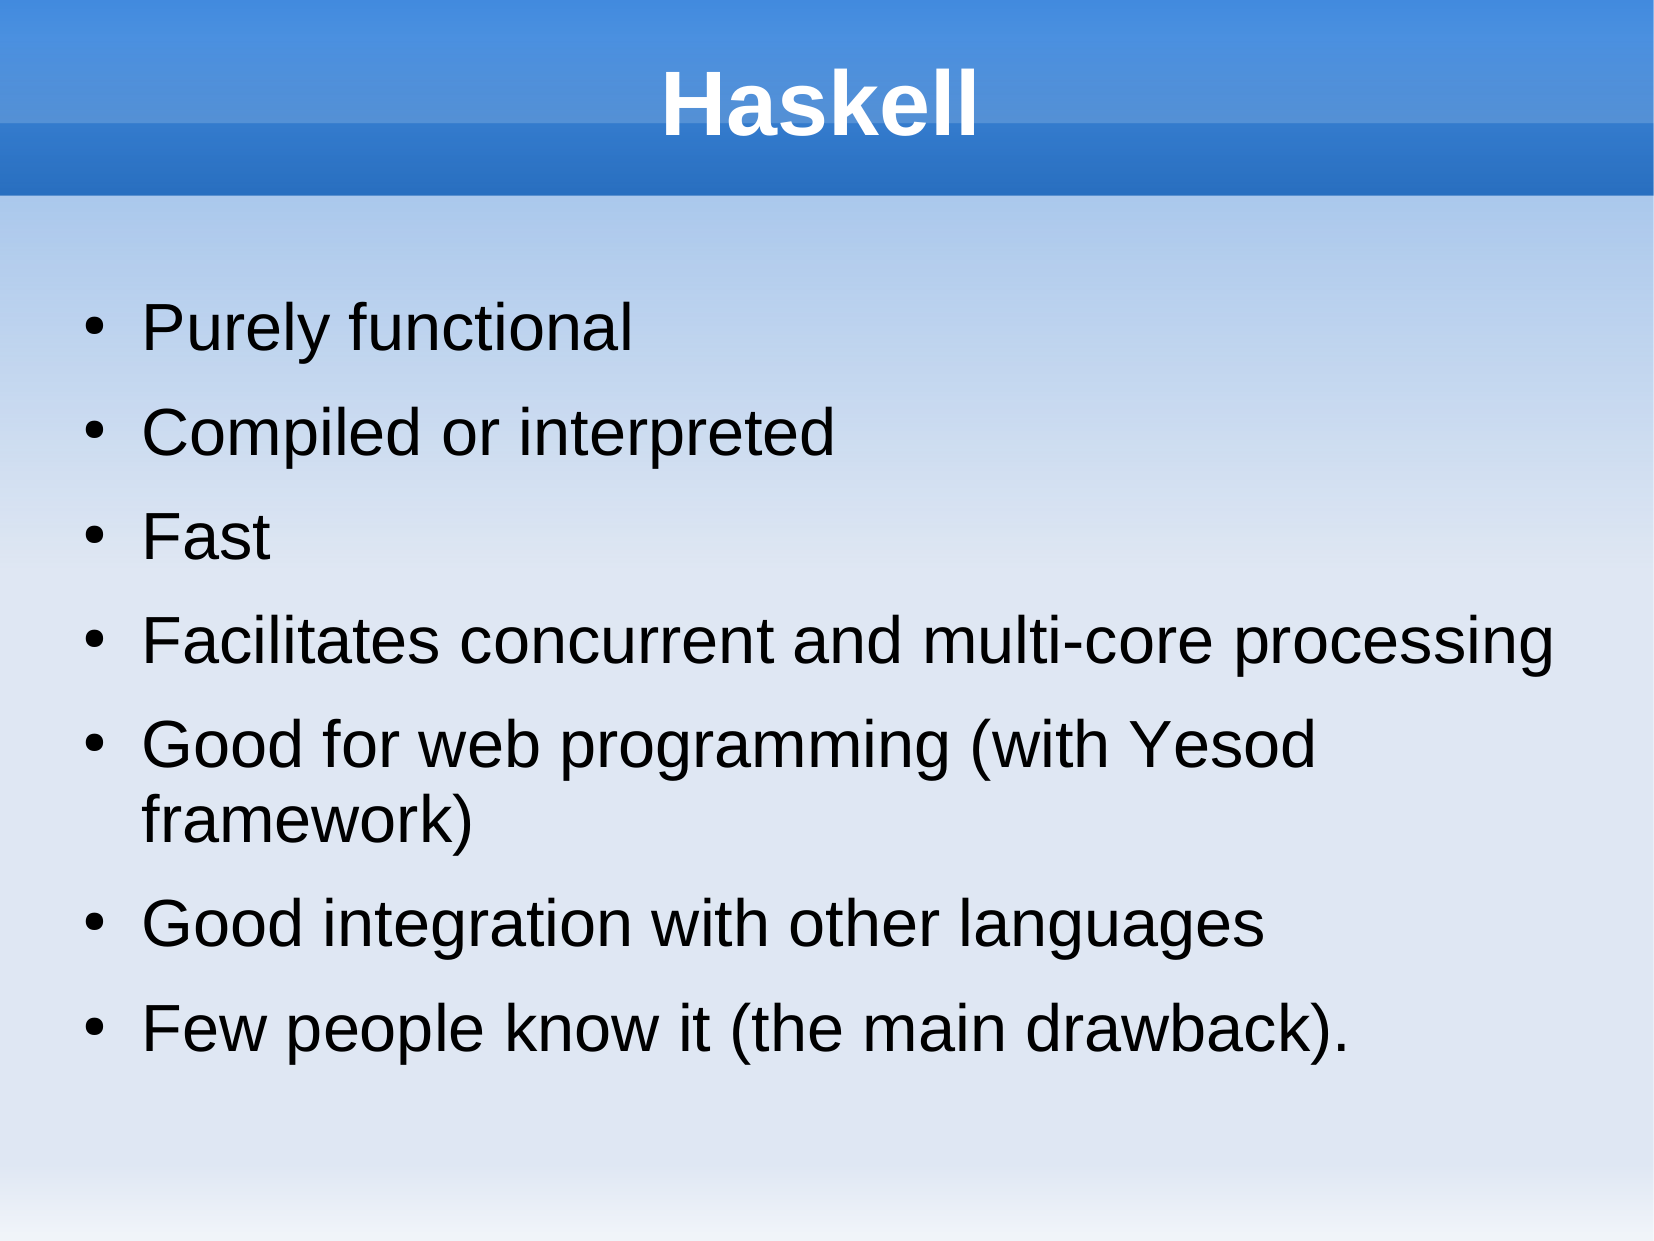

# Haskell
Purely functional
Compiled or interpreted
Fast
Facilitates concurrent and multi-core processing
Good for web programming (with Yesod framework)
Good integration with other languages
Few people know it (the main drawback).